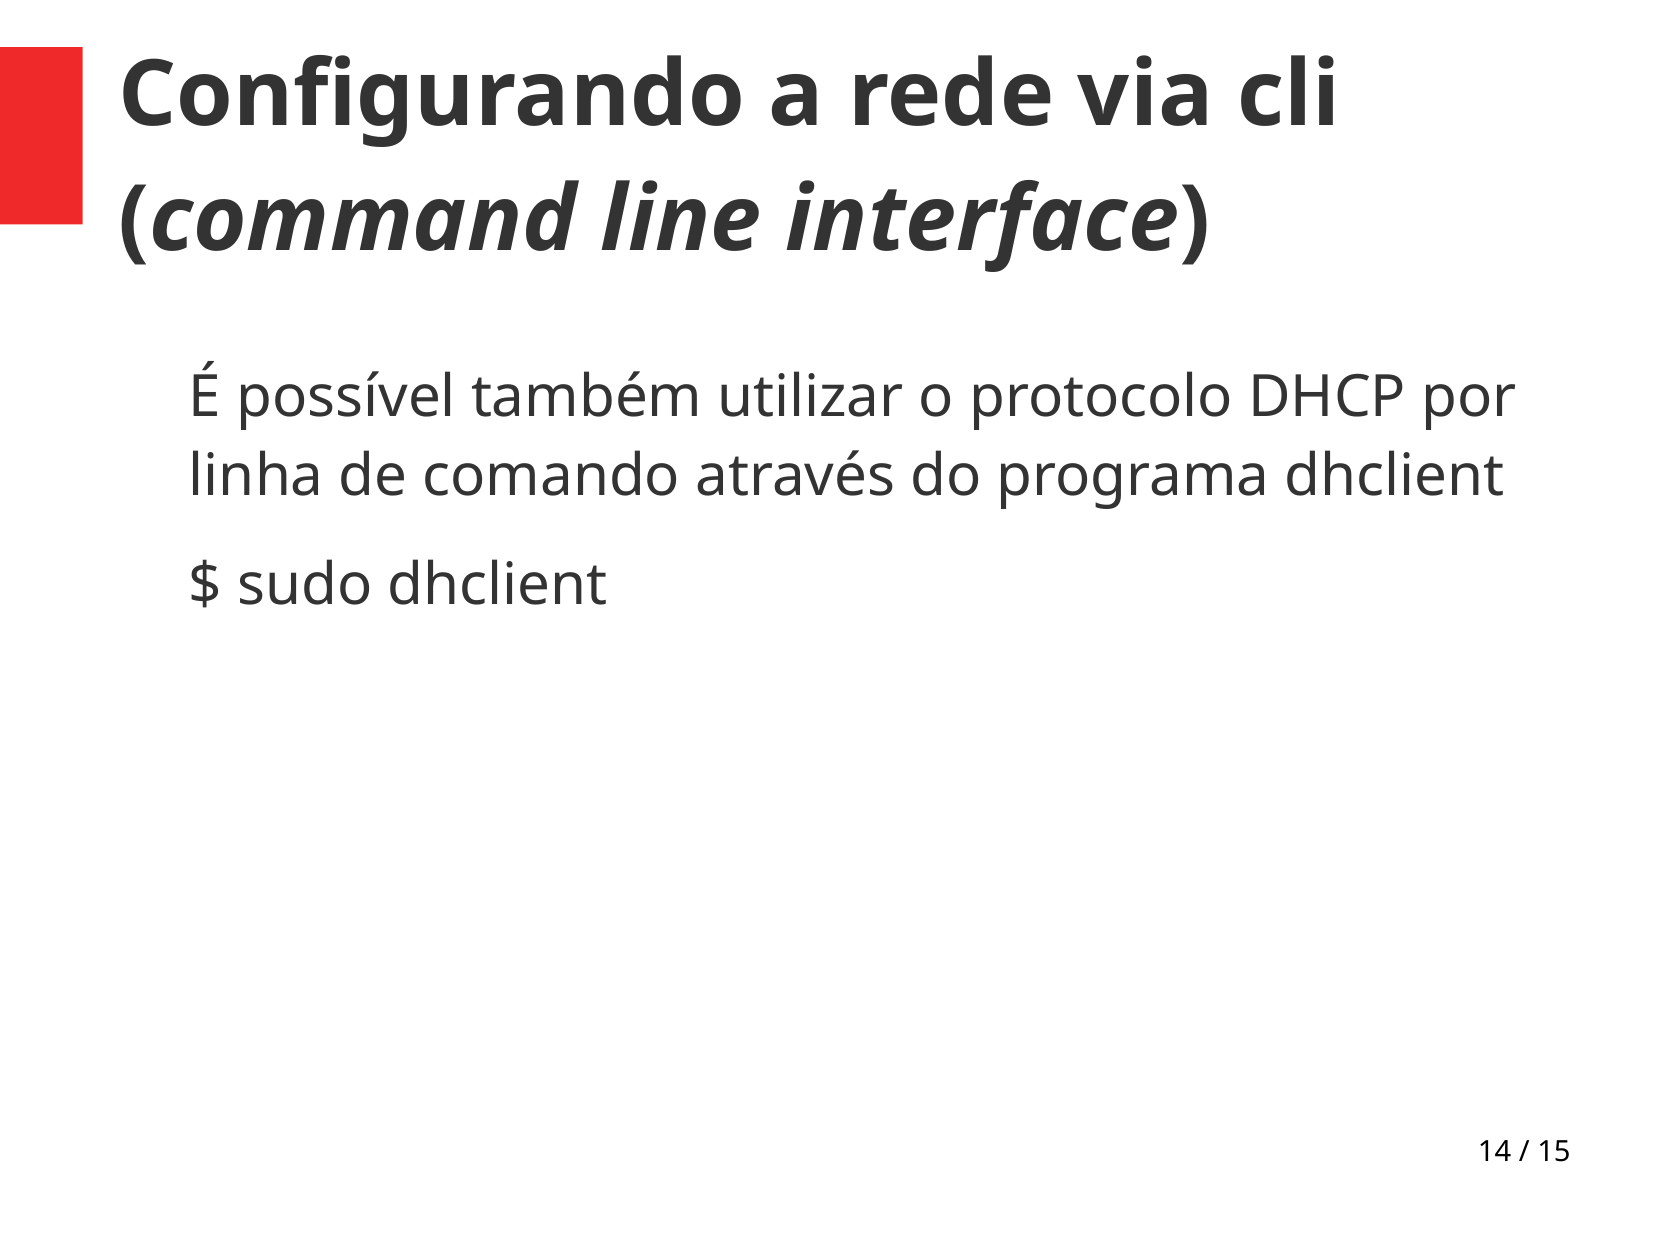

# Configurando a rede via cli (command line interface)
É possível também utilizar o protocolo DHCP por linha de comando através do programa dhclient
$ sudo dhclient
14